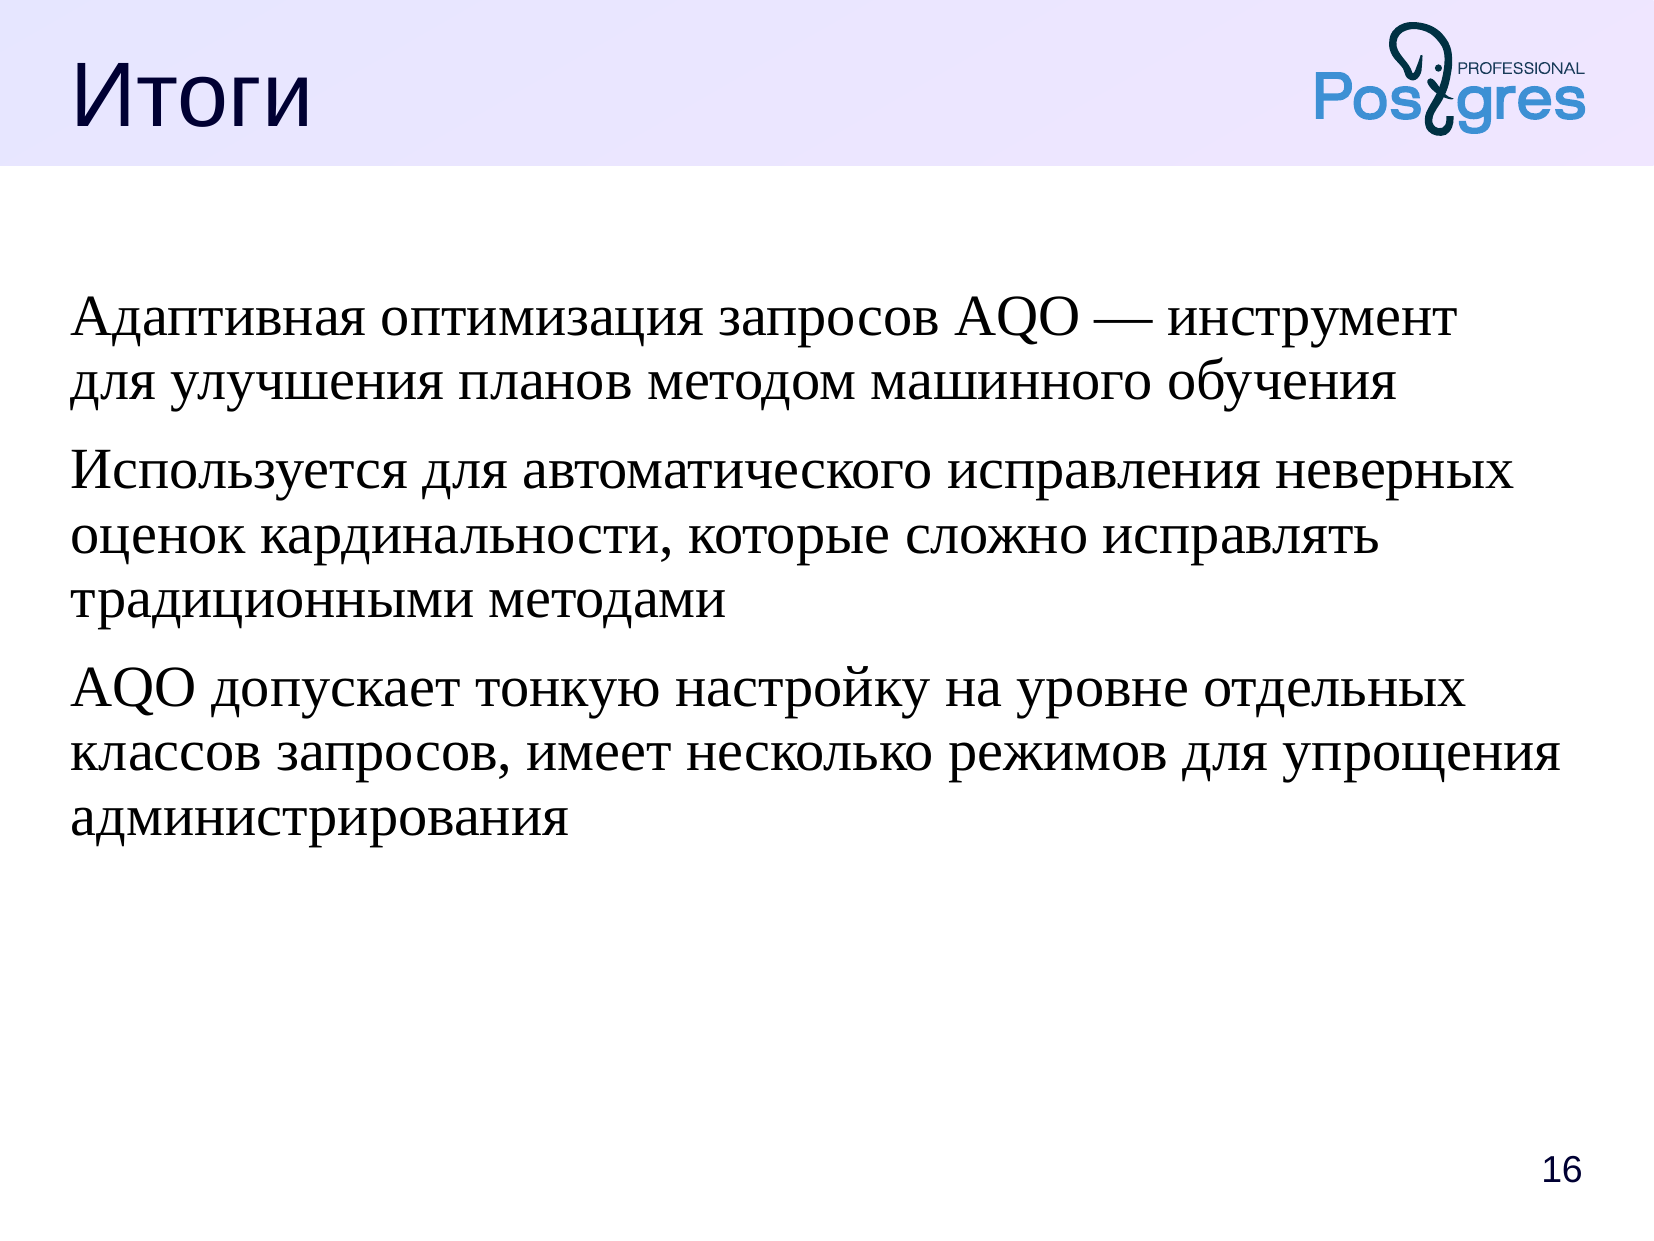

# Итоги
Адаптивная оптимизация запросов AQO — инструмент
для улучшения планов методом машинного обучения
Используется для автоматического исправления неверных оценок кардинальности, которые сложно исправлять традиционными методами
AQO допускает тонкую настройку на уровне отдельных классов запросов, имеет несколько режимов для упрощения администрирования